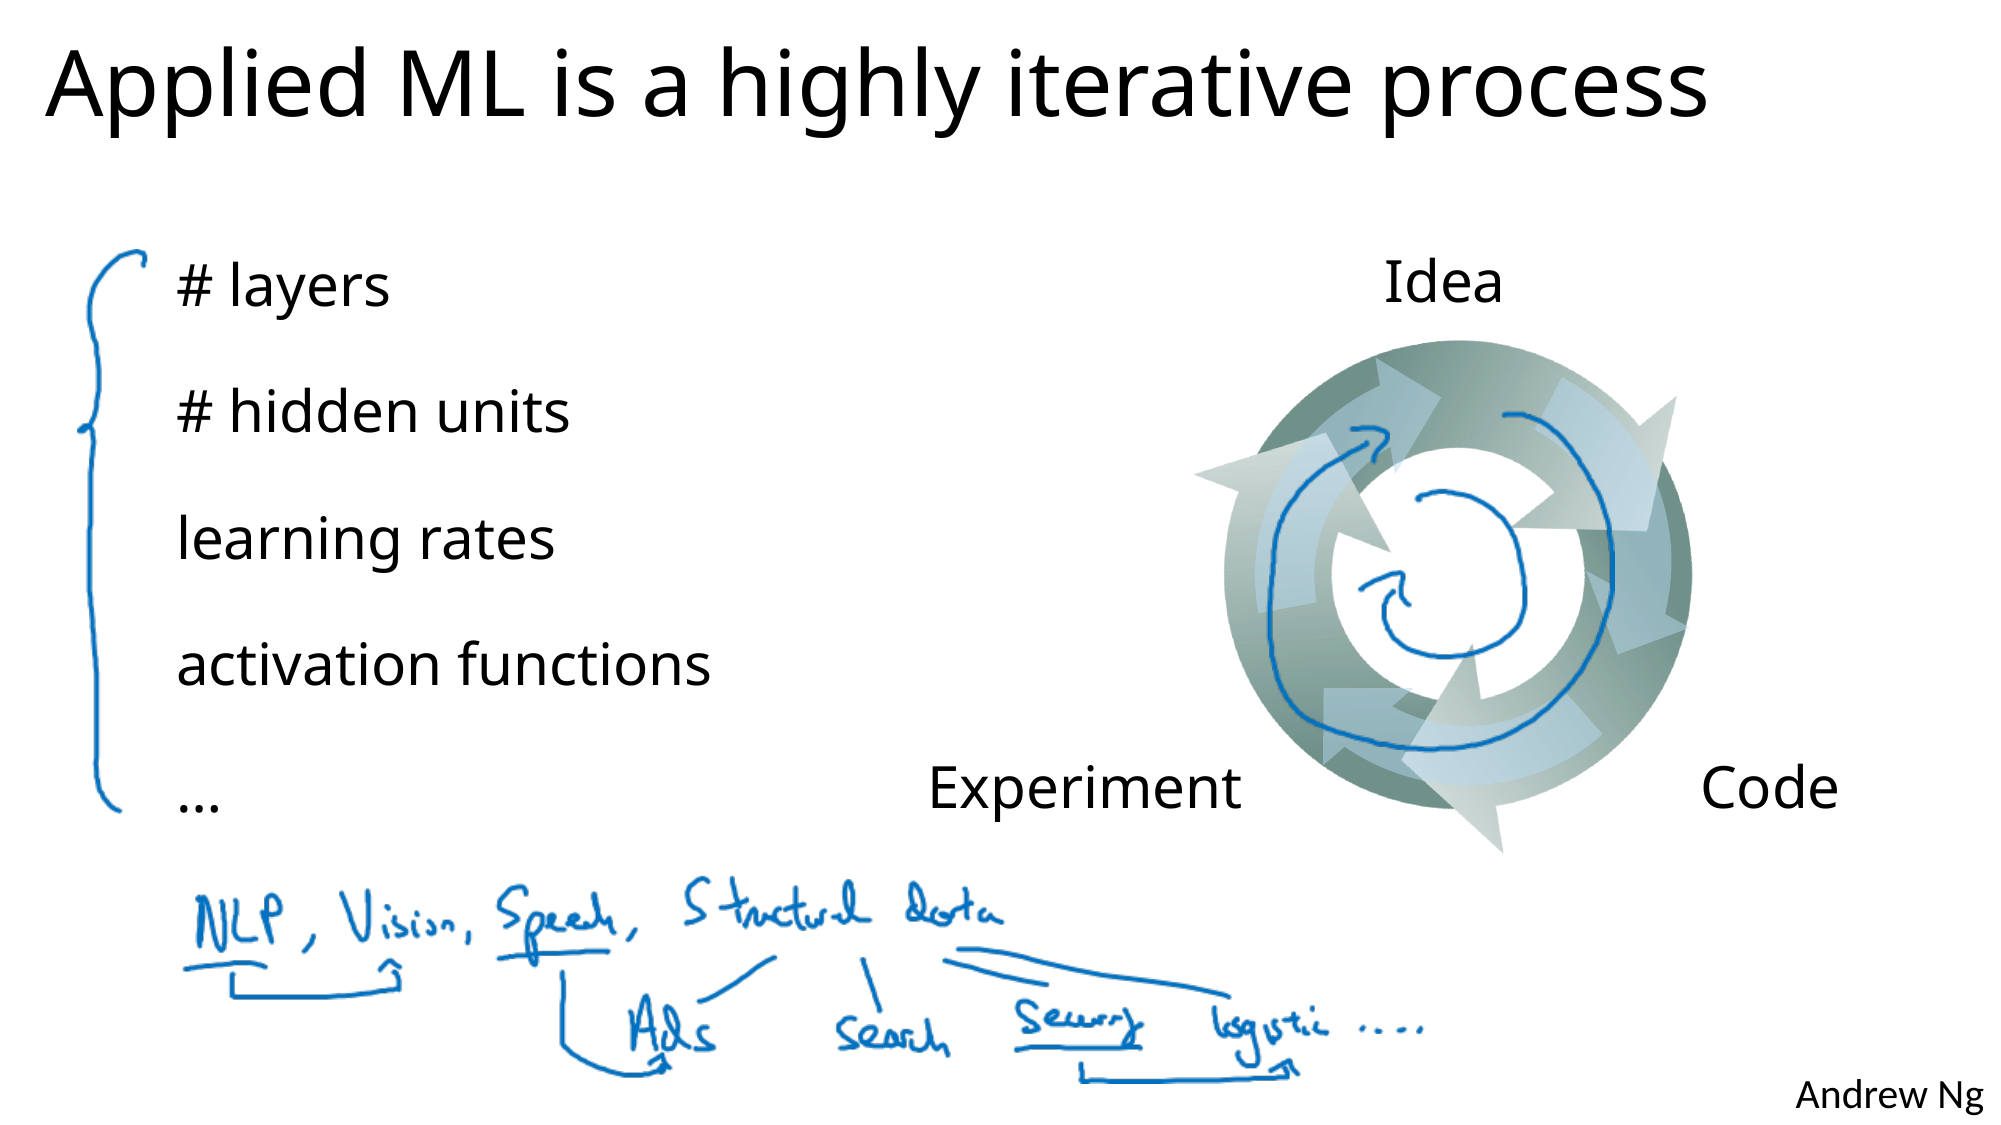

# Applied ML is a highly iterative process
Idea
# layers
# hidden units
learning rates
activation functions
Experiment
Code
…